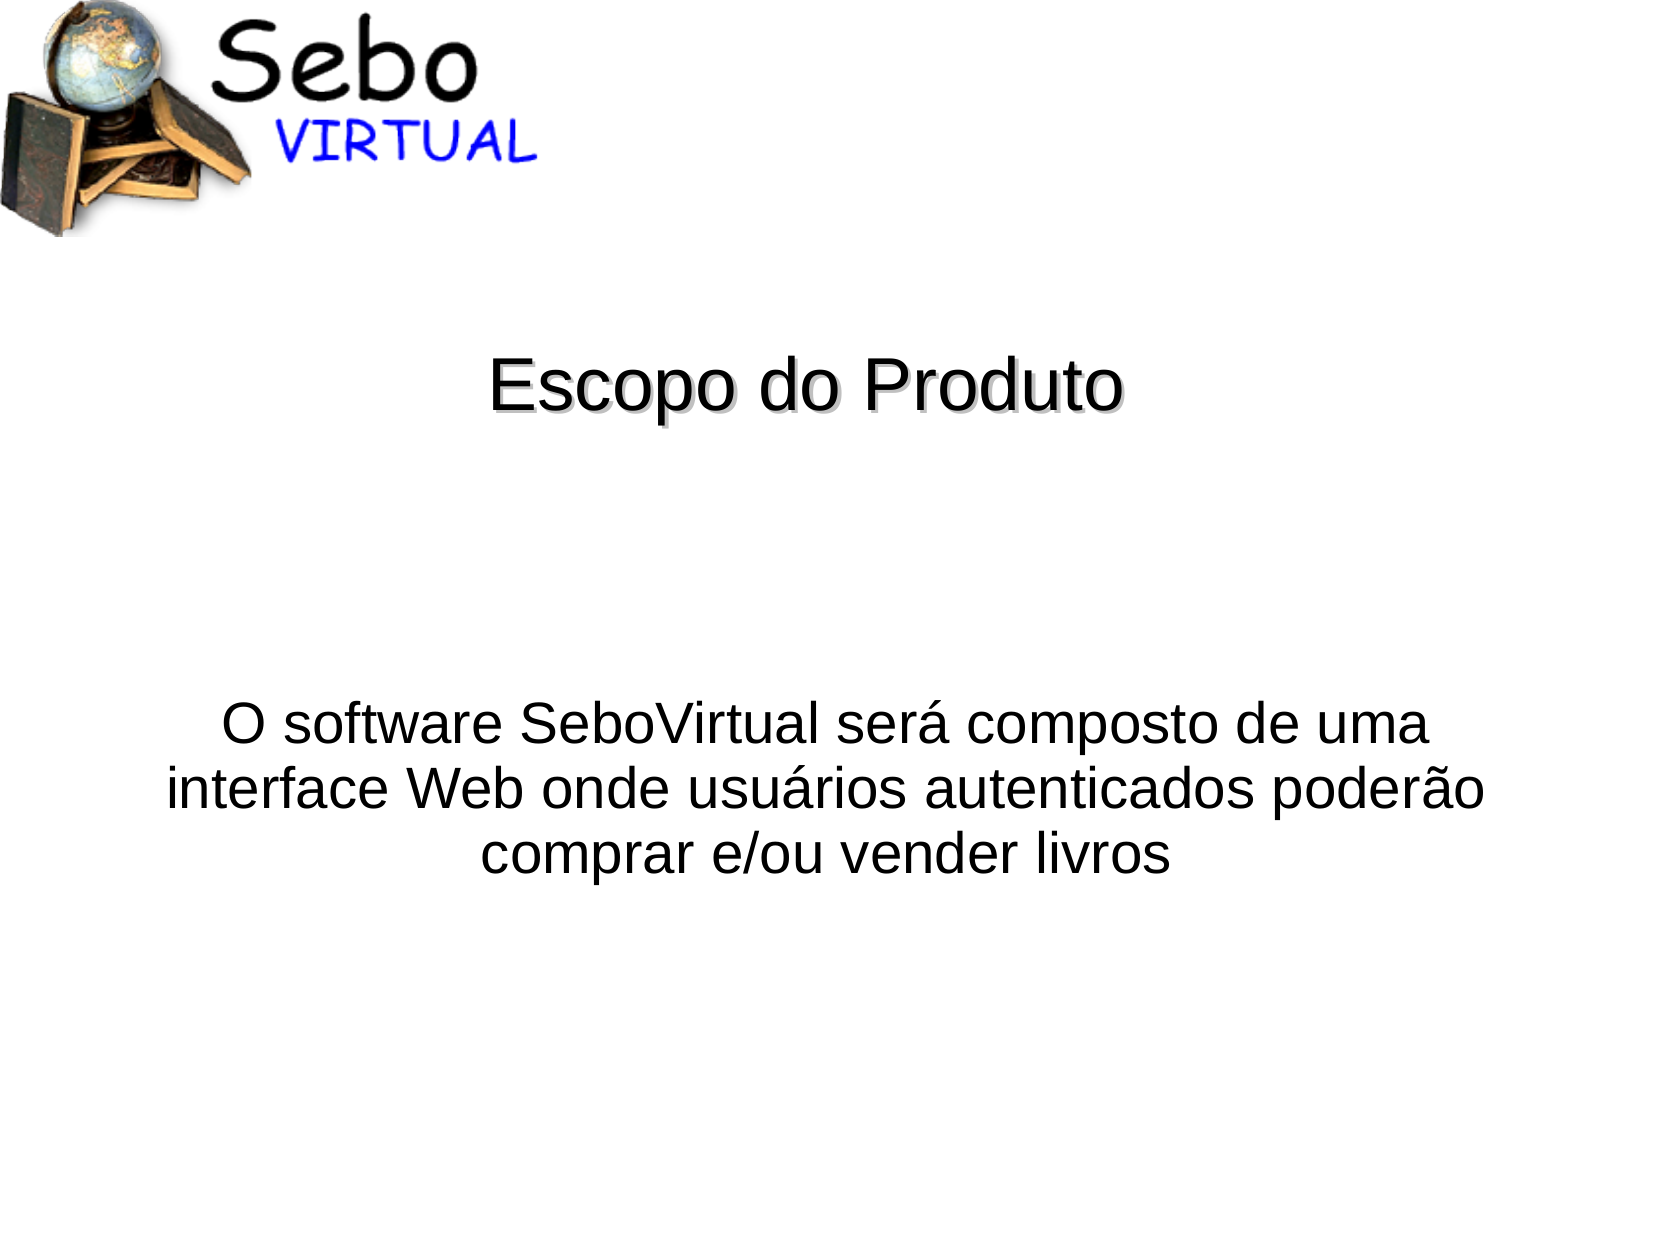

Escopo do Produto
O software SeboVirtual será composto de uma interface Web onde usuários autenticados poderão comprar e/ou vender livros